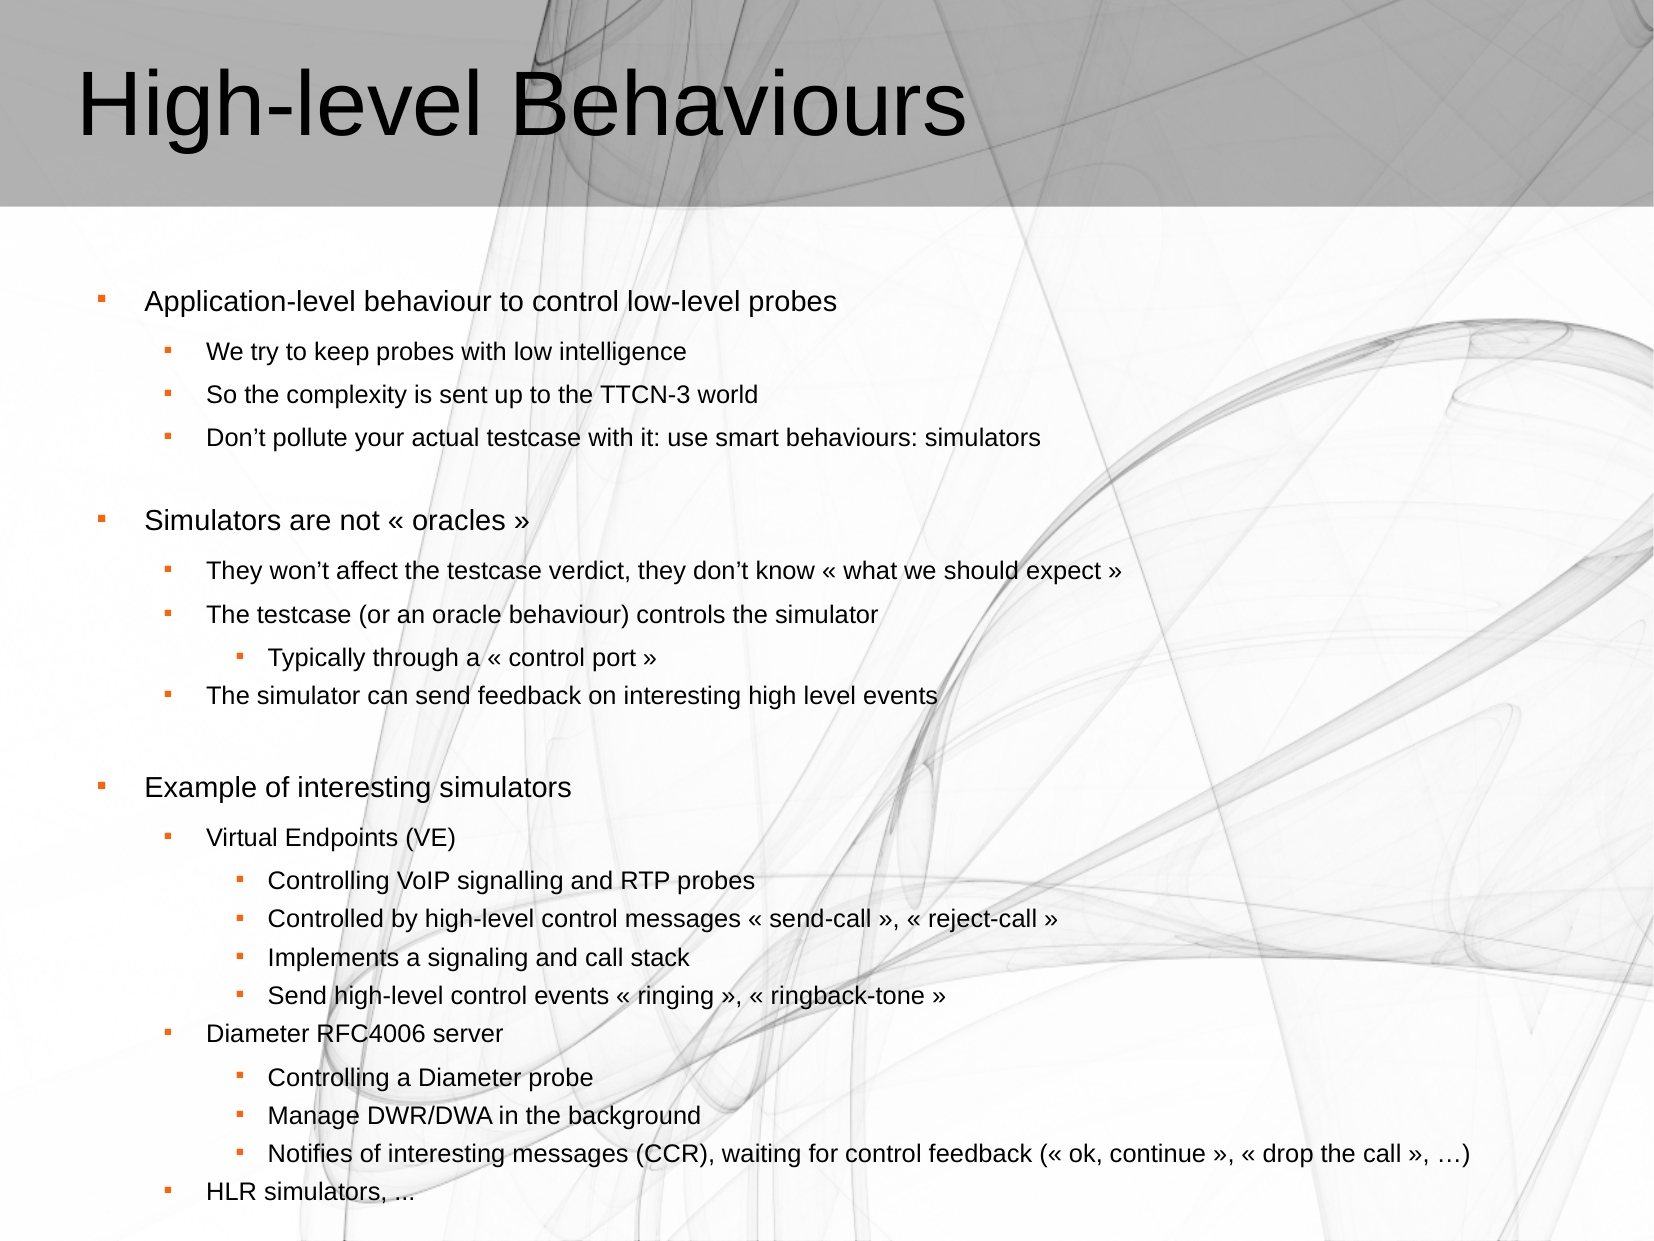

# High-level Behaviours
Application-level behaviour to control low-level probes
We try to keep probes with low intelligence
So the complexity is sent up to the TTCN-3 world
Don’t pollute your actual testcase with it: use smart behaviours: simulators
Simulators are not « oracles »
They won’t affect the testcase verdict, they don’t know « what we should expect »
The testcase (or an oracle behaviour) controls the simulator
Typically through a « control port »
The simulator can send feedback on interesting high level events
Example of interesting simulators
Virtual Endpoints (VE)
Controlling VoIP signalling and RTP probes
Controlled by high-level control messages « send-call », « reject-call »
Implements a signaling and call stack
Send high-level control events « ringing », « ringback-tone »
Diameter RFC4006 server
Controlling a Diameter probe
Manage DWR/DWA in the background
Notifies of interesting messages (CCR), waiting for control feedback (« ok, continue », « drop the call », …)
HLR simulators, ...